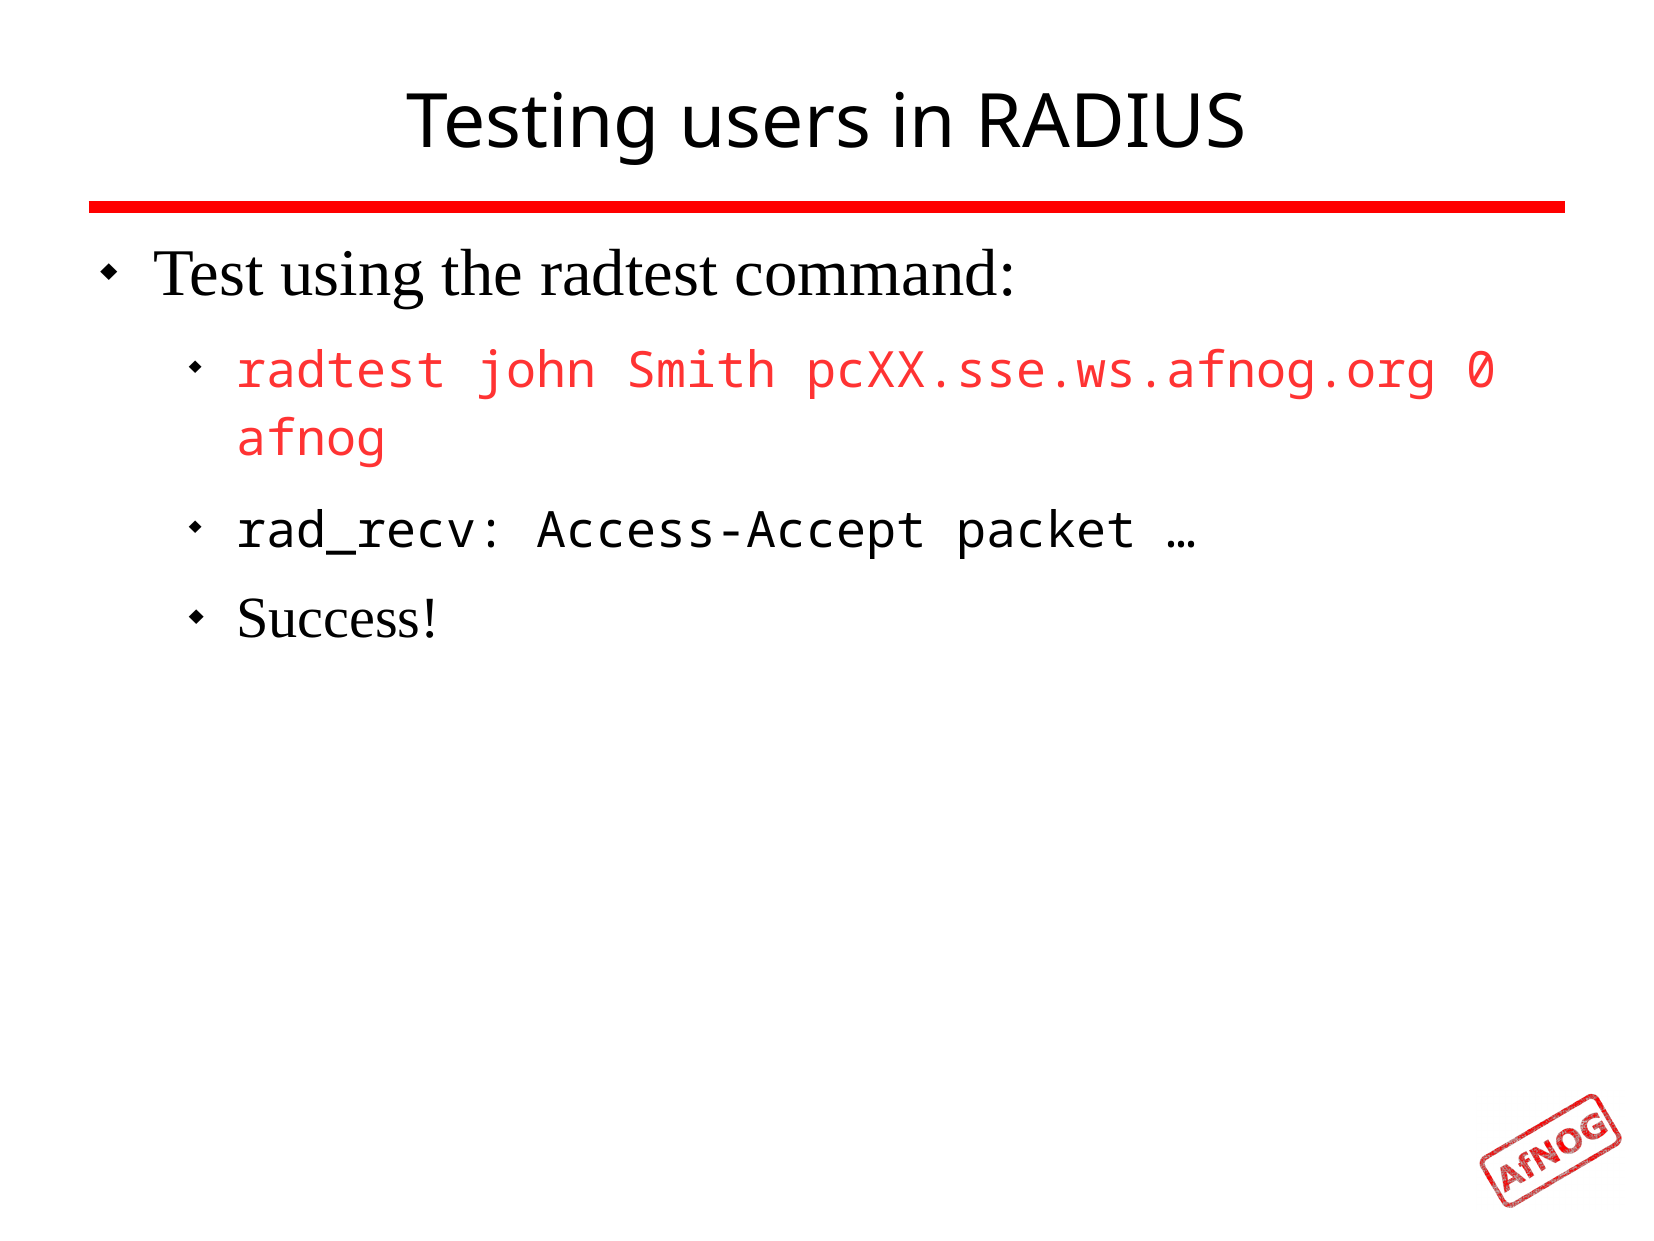

# Testing users in RADIUS
Test using the radtest command:
radtest john Smith pcXX.sse.ws.afnog.org 0 afnog
rad_recv: Access-Accept packet …
Success!